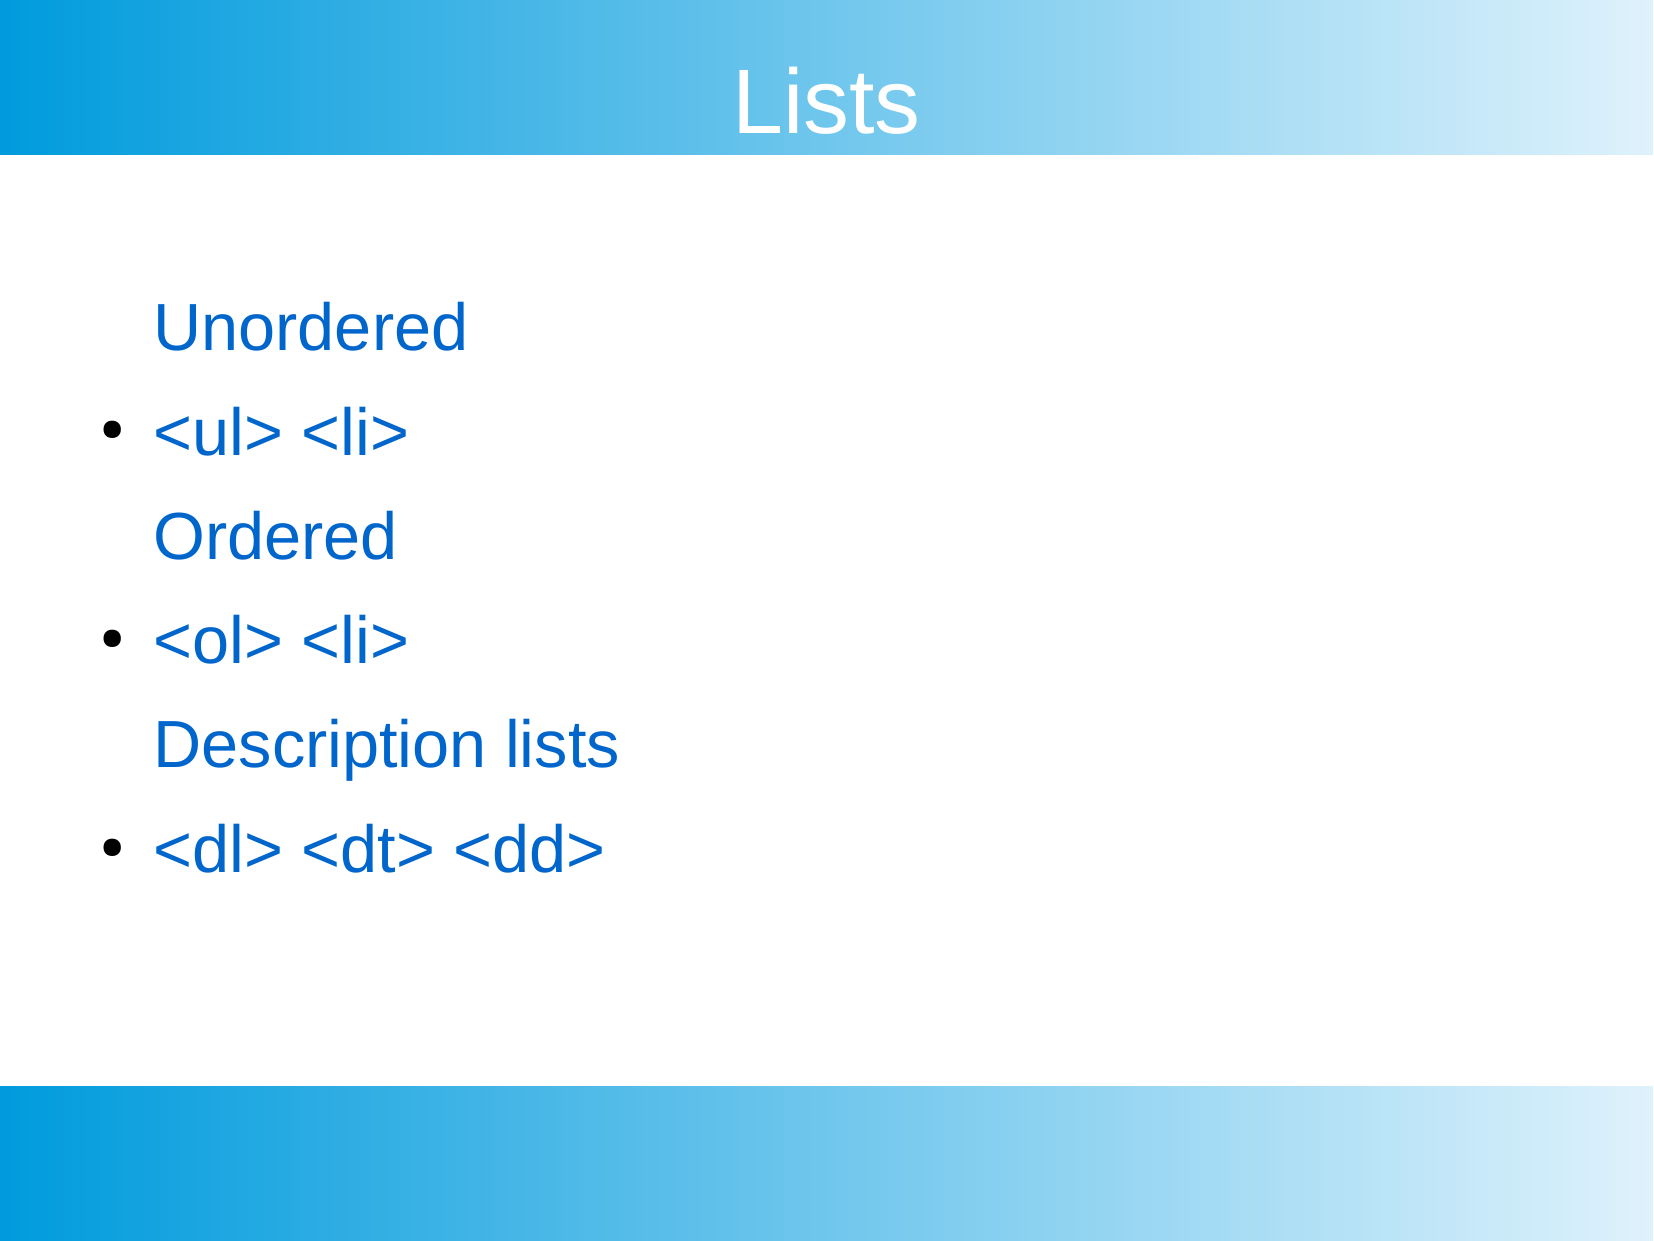

# Lists
Unordered
<ul> <li>
Ordered
<ol> <li>
Description lists
<dl> <dt> <dd>